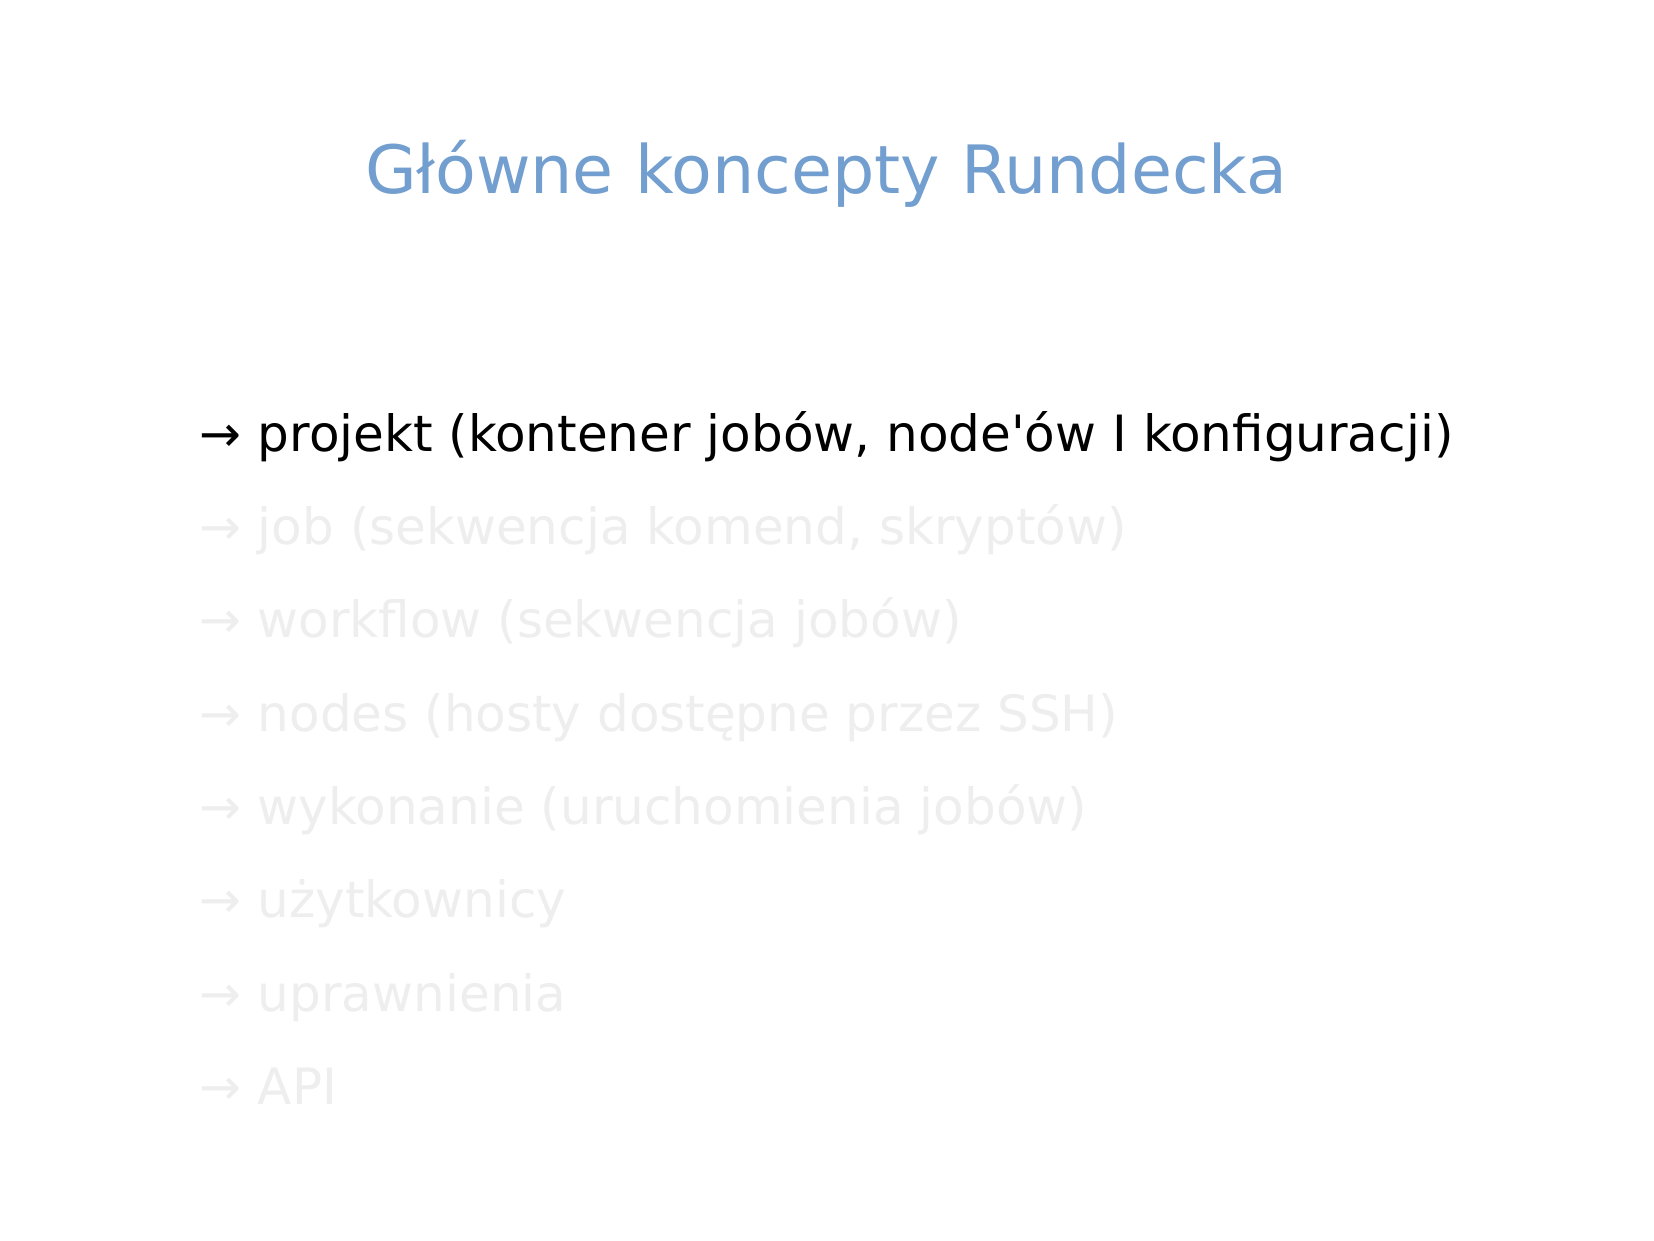

Główne koncepty Rundecka
→ projekt (kontener jobów, node'ów I konfiguracji)
→ job (sekwencja komend, skryptów)
→ workflow (sekwencja jobów)
→ nodes (hosty dostępne przez SSH)
→ wykonanie (uruchomienia jobów)
→ użytkownicy
→ uprawnienia
→ API